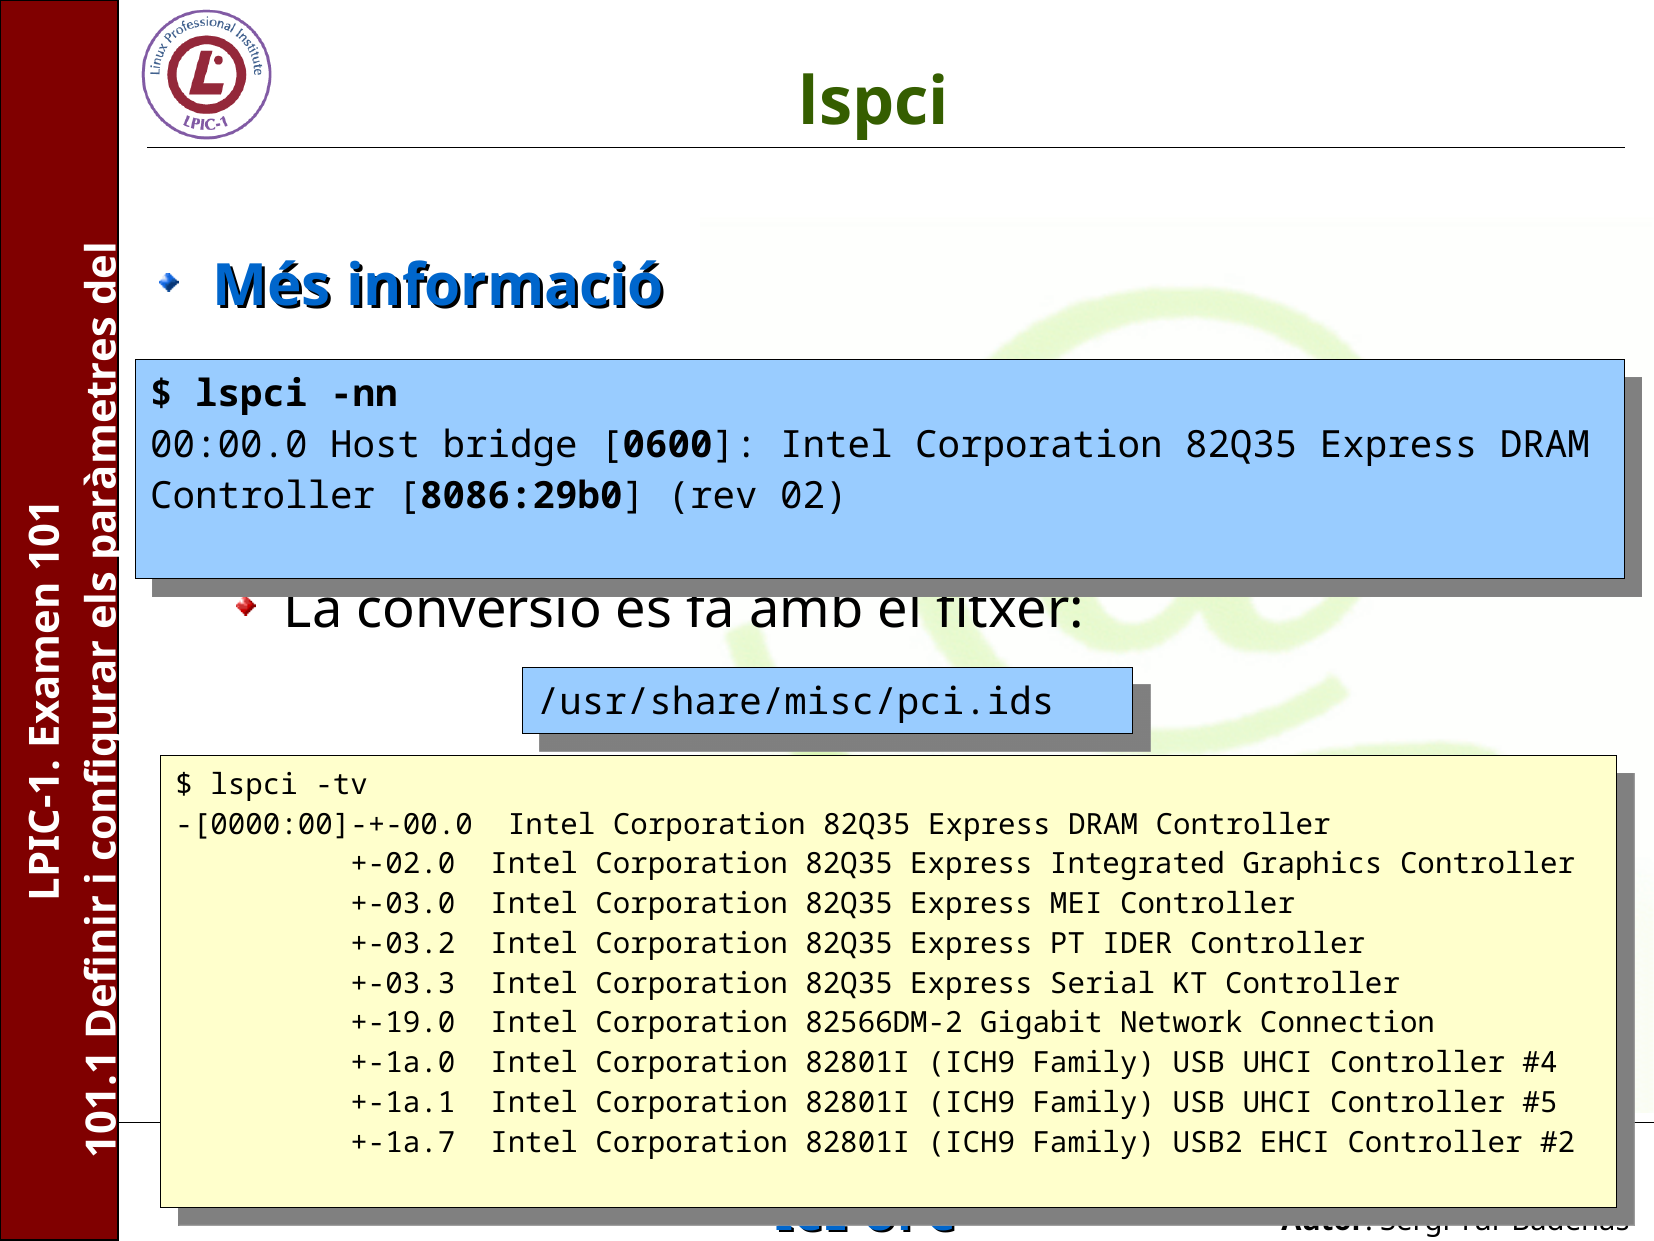

# lspci
Més informació
La conversió es fa amb el fitxer:
$ lspci -nn
00:00.0 Host bridge [0600]: Intel Corporation 82Q35 Express DRAM Controller [8086:29b0] (rev 02)
/usr/share/misc/pci.ids
$ lspci -tv
-[0000:00]-+-00.0 Intel Corporation 82Q35 Express DRAM Controller
 +-02.0 Intel Corporation 82Q35 Express Integrated Graphics Controller
 +-03.0 Intel Corporation 82Q35 Express MEI Controller
 +-03.2 Intel Corporation 82Q35 Express PT IDER Controller
 +-03.3 Intel Corporation 82Q35 Express Serial KT Controller
 +-19.0 Intel Corporation 82566DM-2 Gigabit Network Connection
 +-1a.0 Intel Corporation 82801I (ICH9 Family) USB UHCI Controller #4
 +-1a.1 Intel Corporation 82801I (ICH9 Family) USB UHCI Controller #5
 +-1a.7 Intel Corporation 82801I (ICH9 Family) USB2 EHCI Controller #2